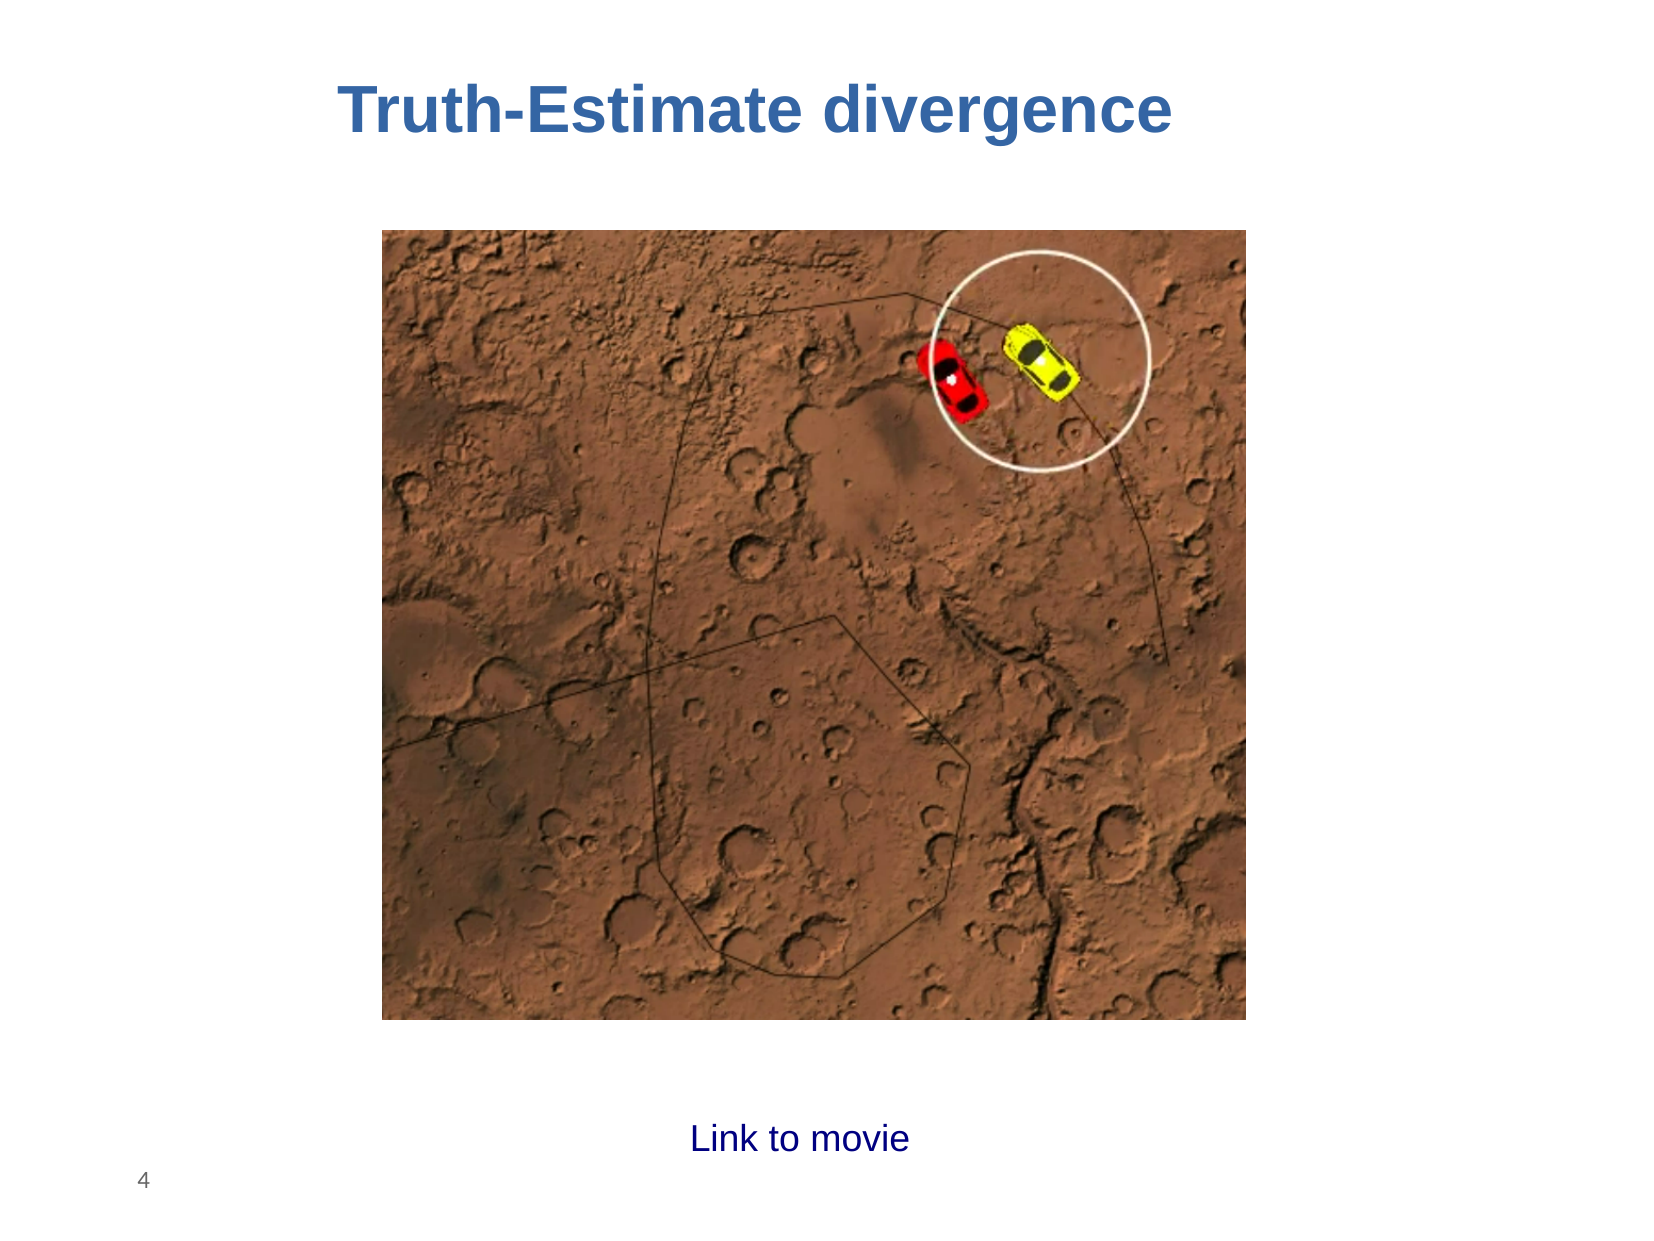

# Truth-Estimate divergence
Link to movie
4